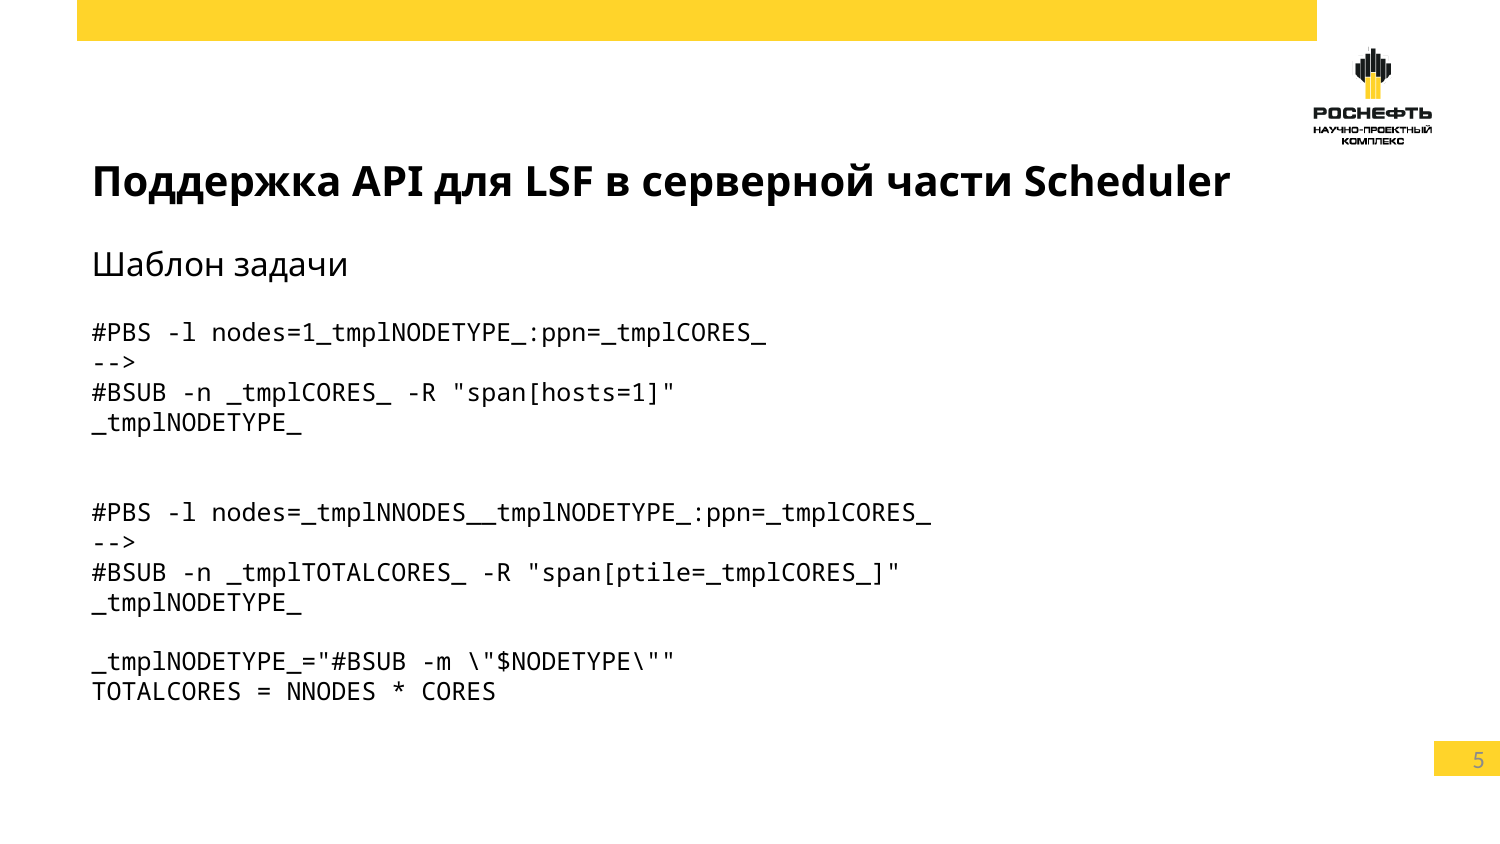

Поддержка API для LSF в серверной части Scheduler
Шаблон задачи
#PBS -l nodes=1_tmplNODETYPE_:ppn=_tmplCORES_
-->
#BSUB -n _tmplCORES_ -R "span[hosts=1]"
_tmplNODETYPE_
#PBS -l nodes=_tmplNNODES__tmplNODETYPE_:ppn=_tmplCORES_
-->
#BSUB -n _tmplTOTALCORES_ -R "span[ptile=_tmplCORES_]"
_tmplNODETYPE_
_tmplNODETYPE_="#BSUB -m \"$NODETYPE\""
TOTALCORES = NNODES * CORES